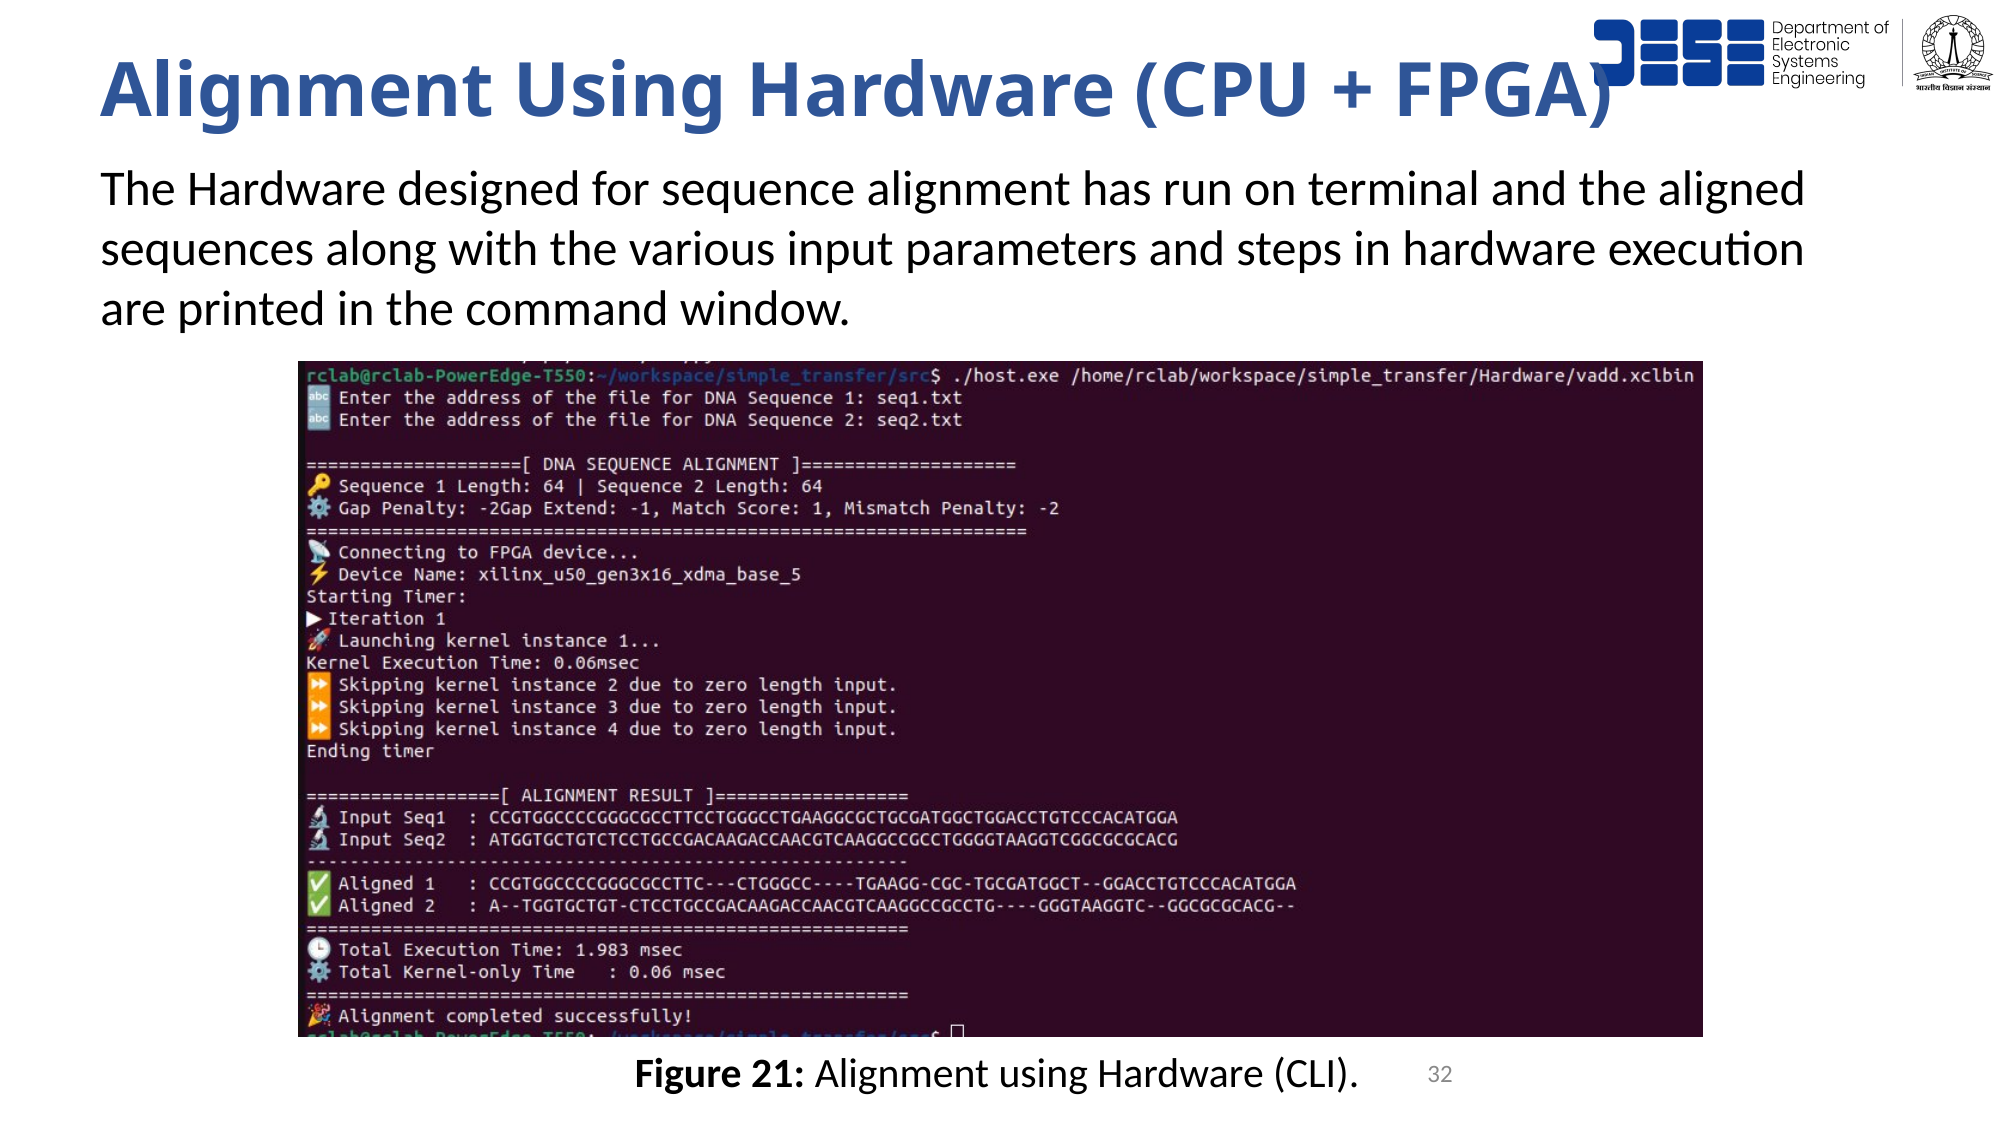

# Alignment Using Hardware (CPU + FPGA)
The Hardware designed for sequence alignment has run on terminal and the aligned sequences along with the various input parameters and steps in hardware execution are printed in the command window.
Figure 21: Alignment using Hardware (CLI).